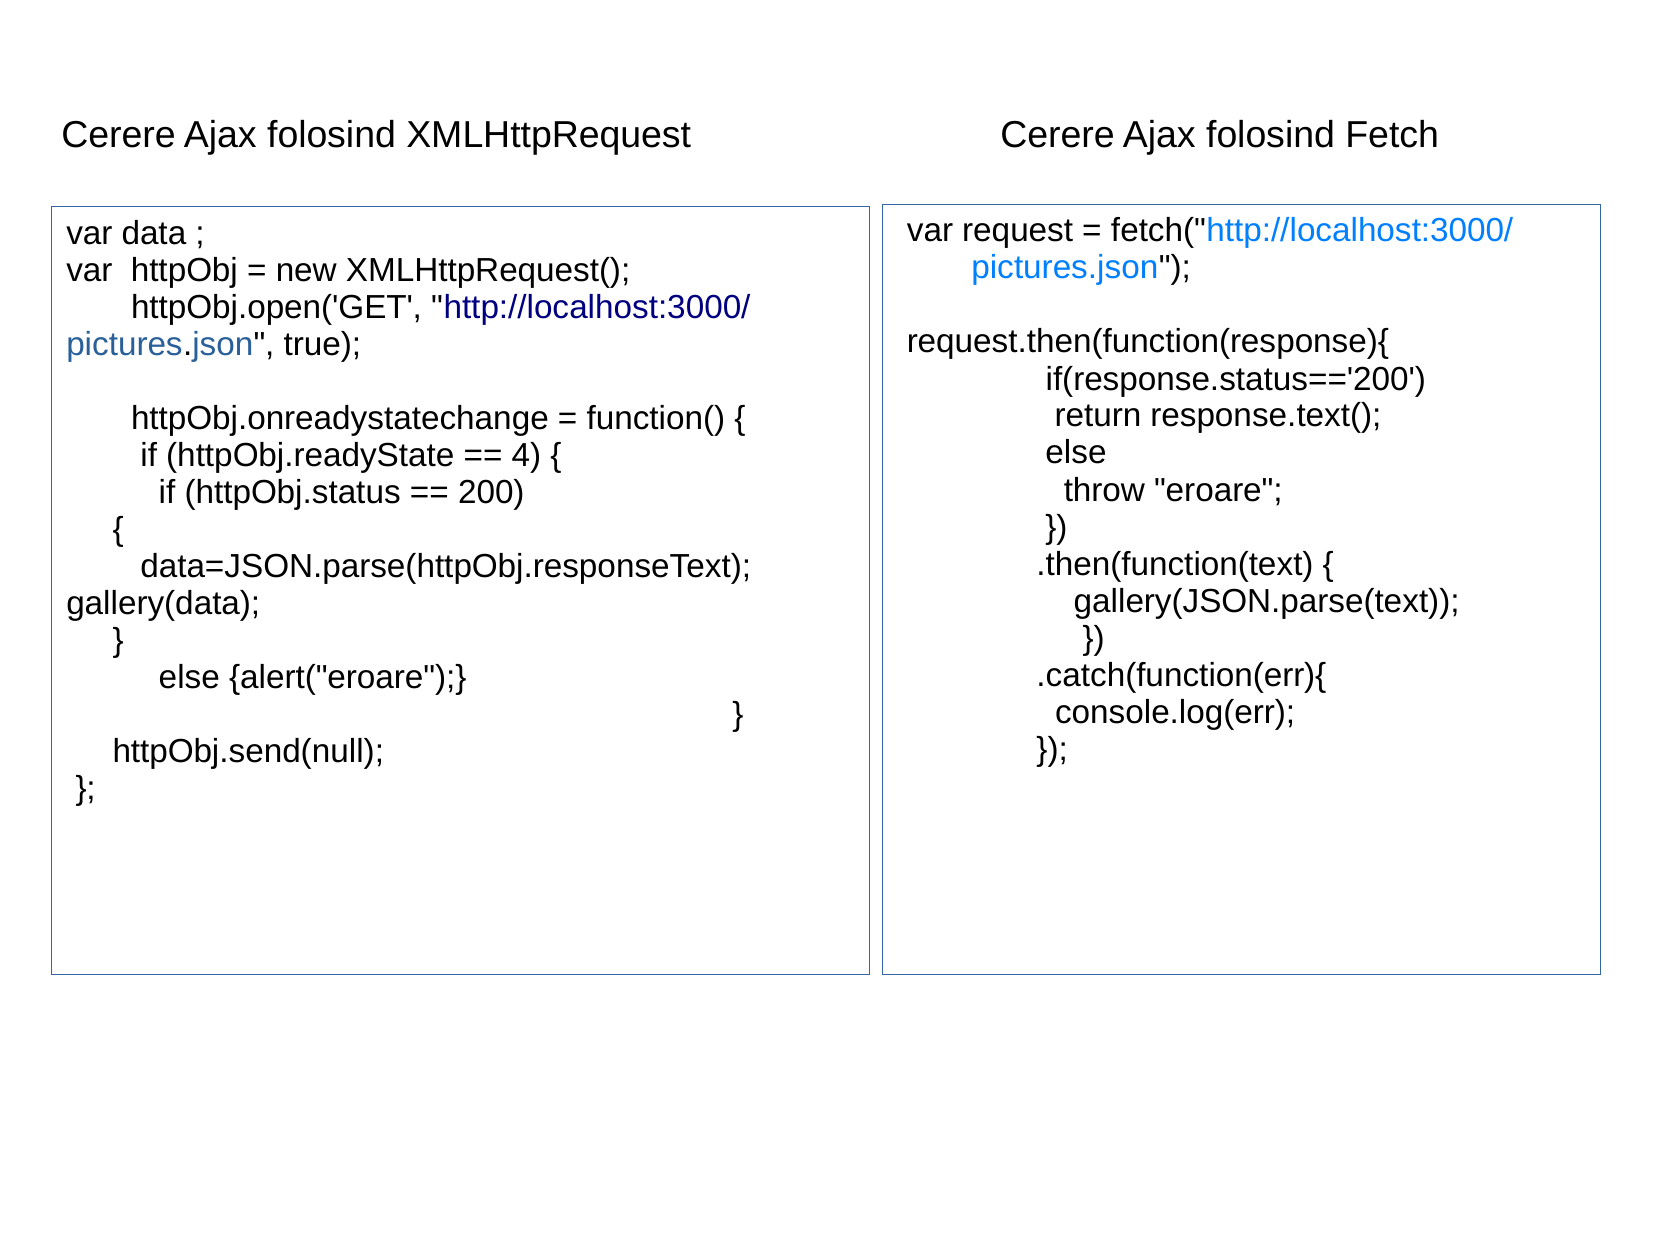

Cerere Ajax folosind XMLHttpRequest
Cerere Ajax folosind Fetch
 var request = fetch("http://localhost:3000/	 	pictures.json");
 request.then(function(response){
 if(response.status=='200')
 	 return response.text();
 	else
 	 throw "eroare";
 	})
 .then(function(text) {
 gallery(JSON.parse(text));
 })
 .catch(function(err){
 console.log(err);
 });
var data ;
var httpObj = new XMLHttpRequest();
 httpObj.open('GET', "http://localhost:3000/	pictures.json", true);
 httpObj.onreadystatechange = function() {
 if (httpObj.readyState == 4) {
 if (httpObj.status == 200)
 {
 data=JSON.parse(httpObj.responseText); 	 gallery(data);
 }
 else {alert("eroare");}
 }
 httpObj.send(null);
 };